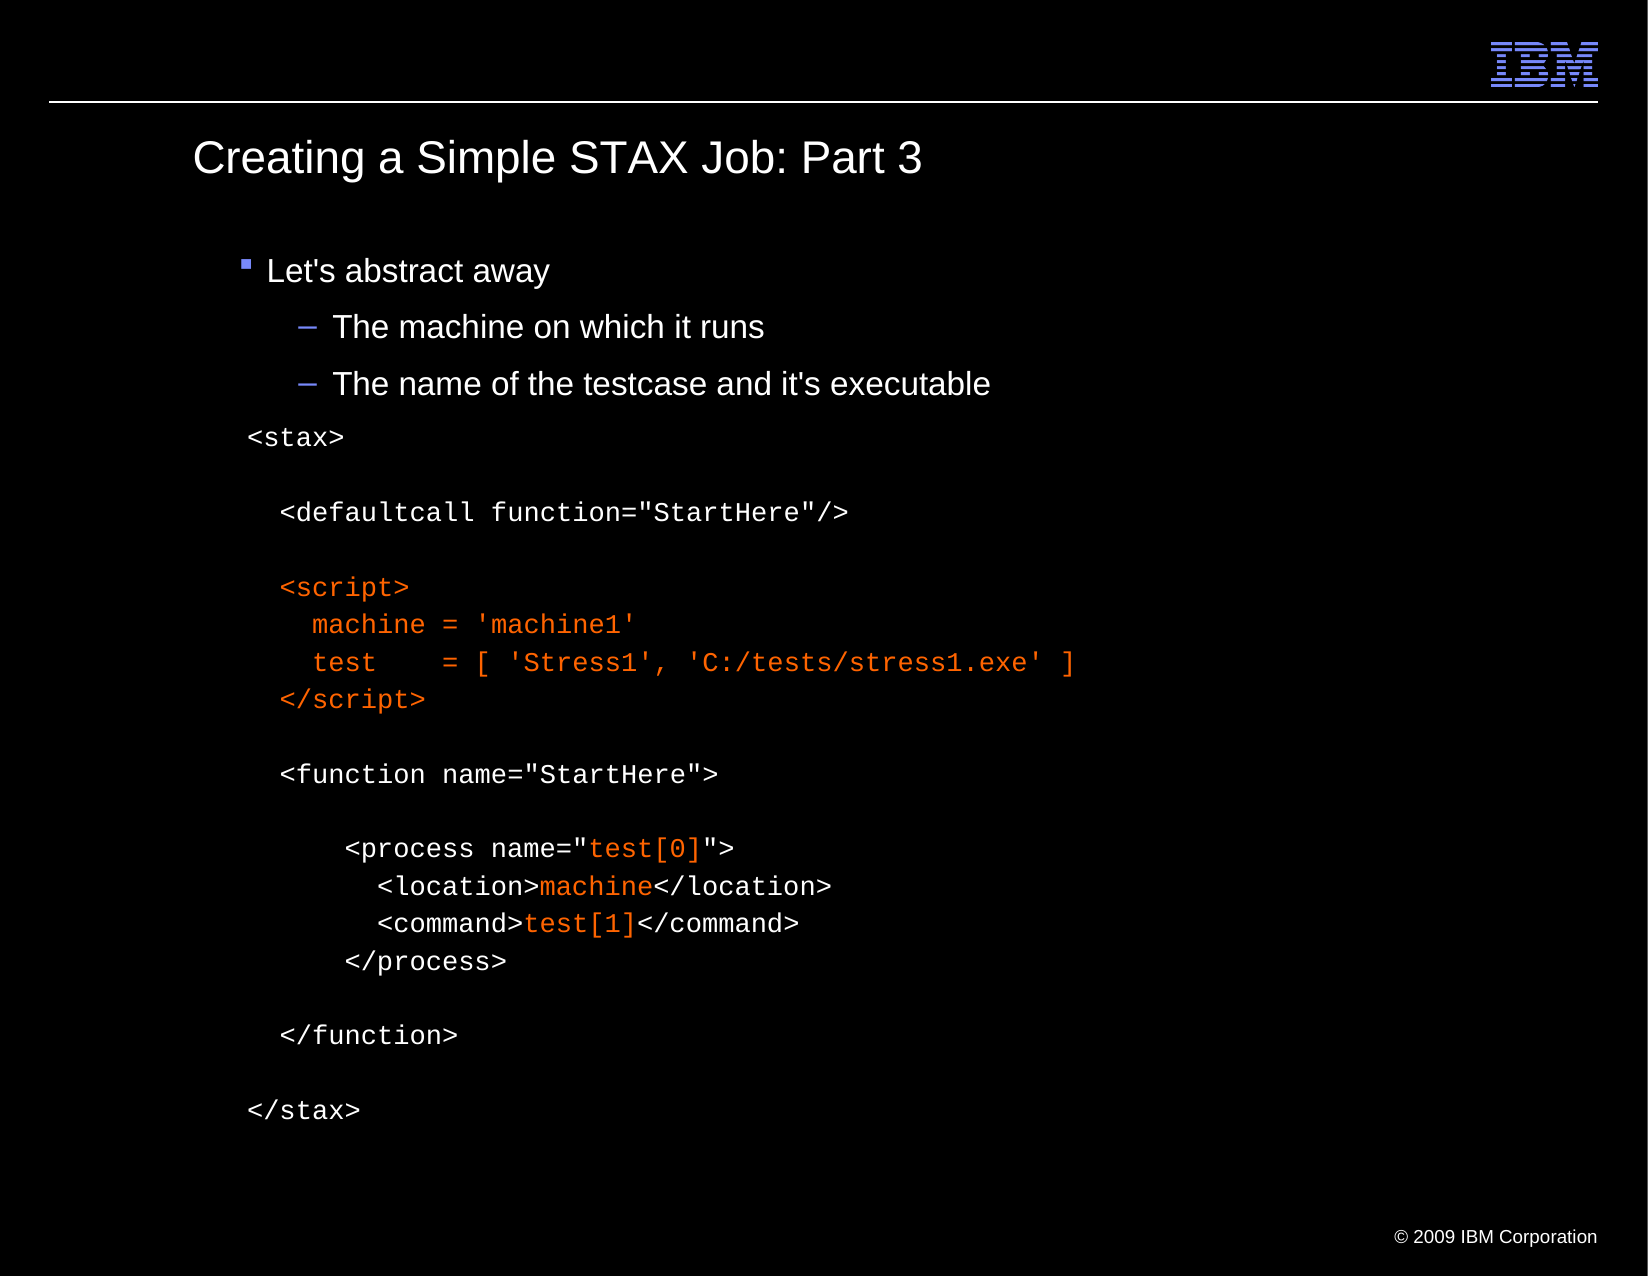

# Creating a Simple STAX Job: Part 3
Let's abstract away
The machine on which it runs
The name of the testcase and it's executable
<stax>
 <defaultcall function="StartHere"/>
 <script>
 machine = 'machine1'
 test = [ 'Stress1', 'C:/tests/stress1.exe' ]
 </script>
 <function name="StartHere">
 <process name="test[0]">
 <location>machine</location>
 <command>test[1]</command>
 </process>
 </function>
</stax>